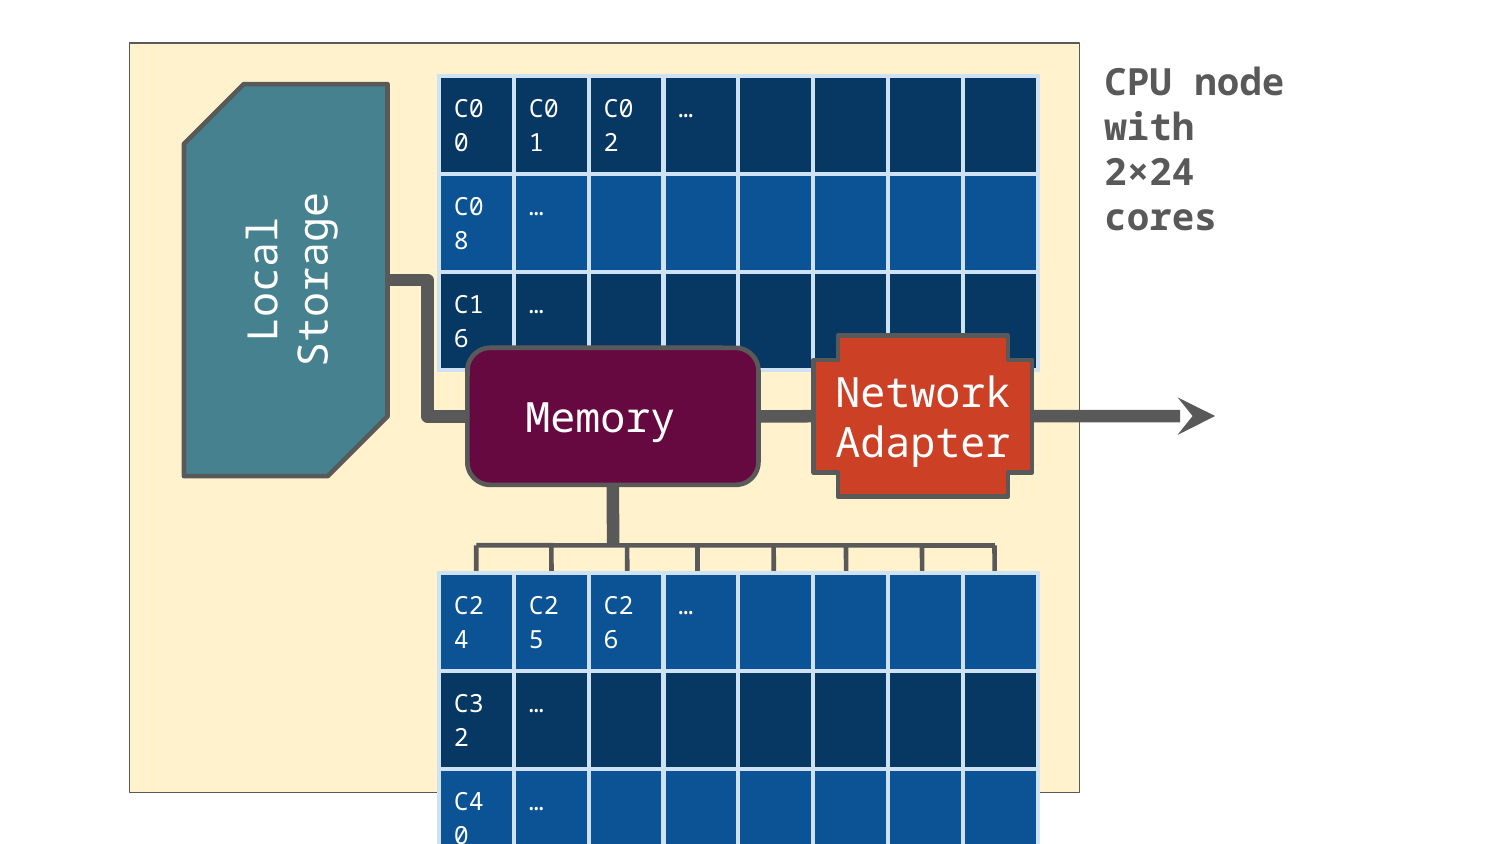

CPU node with 2×24 cores
| C00 | C01 | C02 | … | | | | |
| --- | --- | --- | --- | --- | --- | --- | --- |
| C08 | … | | | | | | |
| C16 | … | | | | | | |
Local Storage
Network Adapter
Memory
| C24 | C25 | C26 | … | | | | |
| --- | --- | --- | --- | --- | --- | --- | --- |
| C32 | … | | | | | | |
| C40 | … | | | | | | |